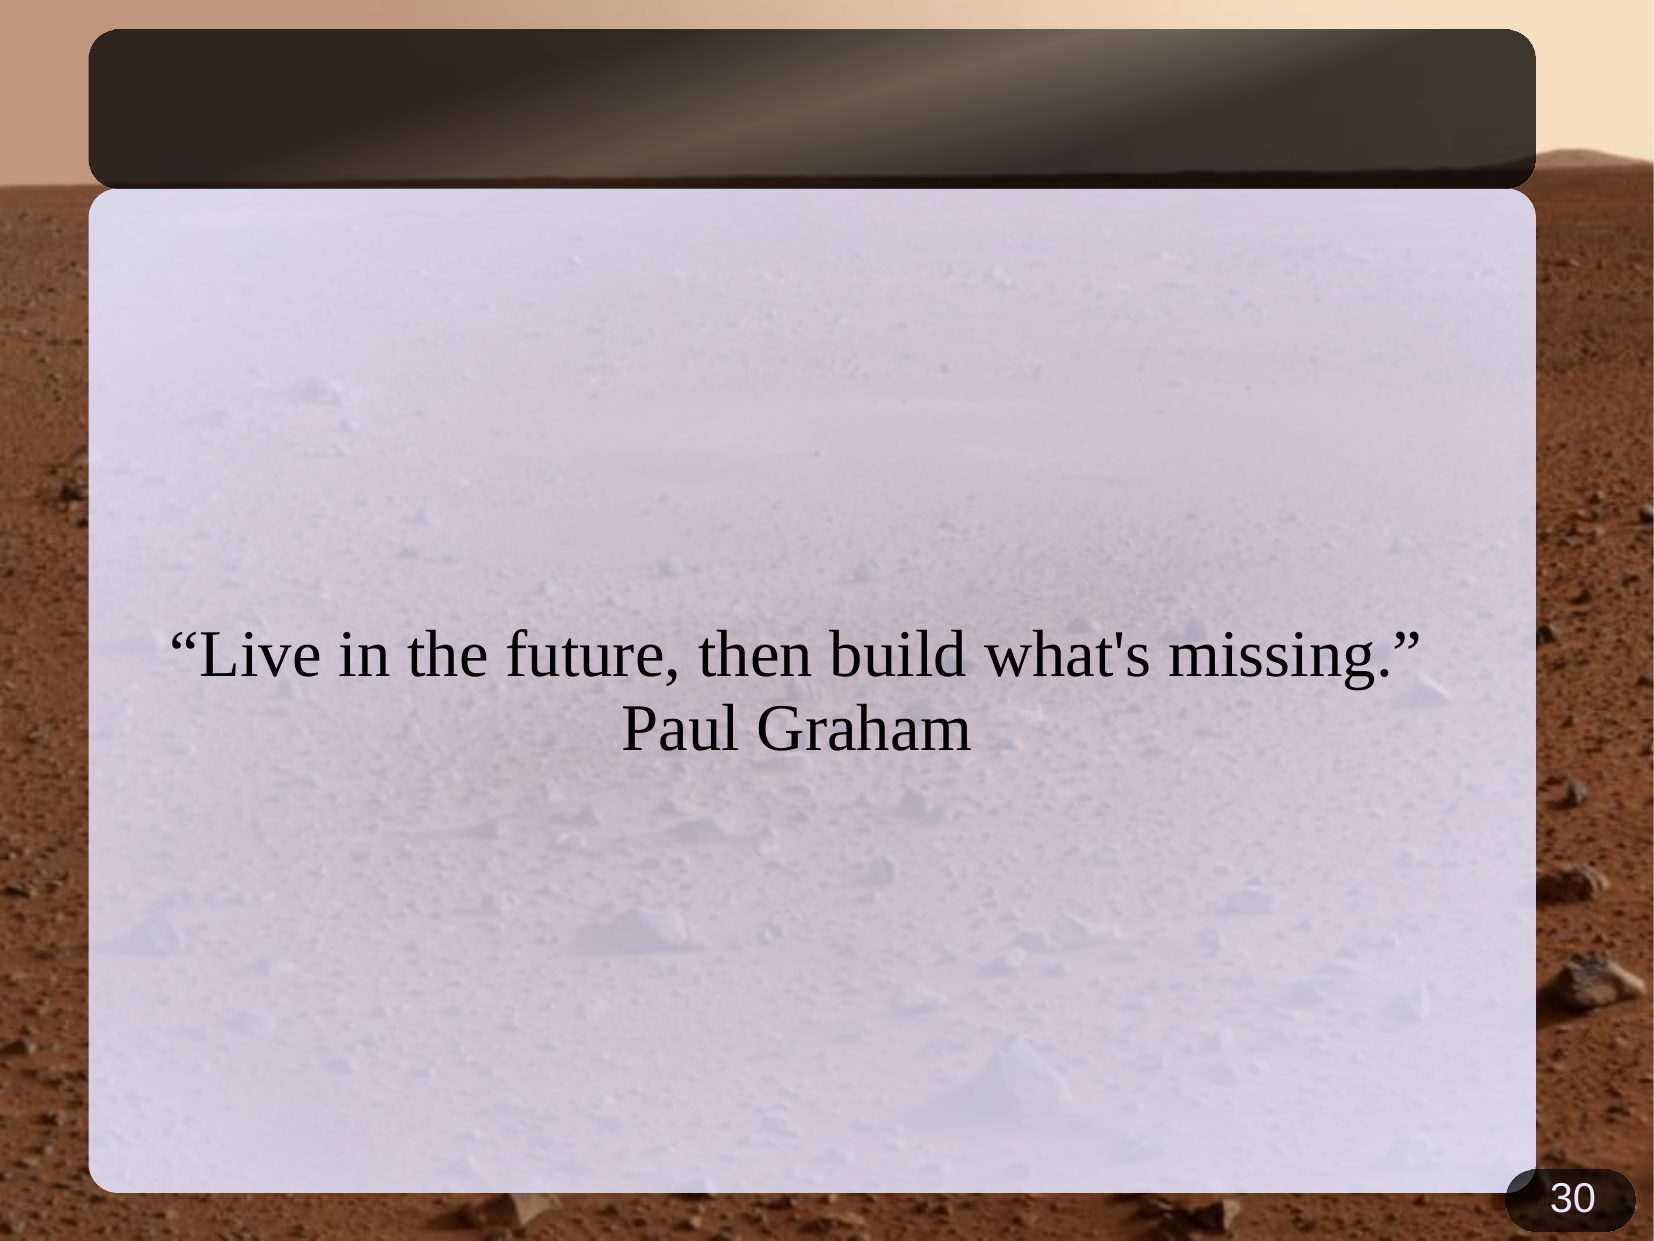

#
“Live in the future, then build what's missing.”
Paul Graham